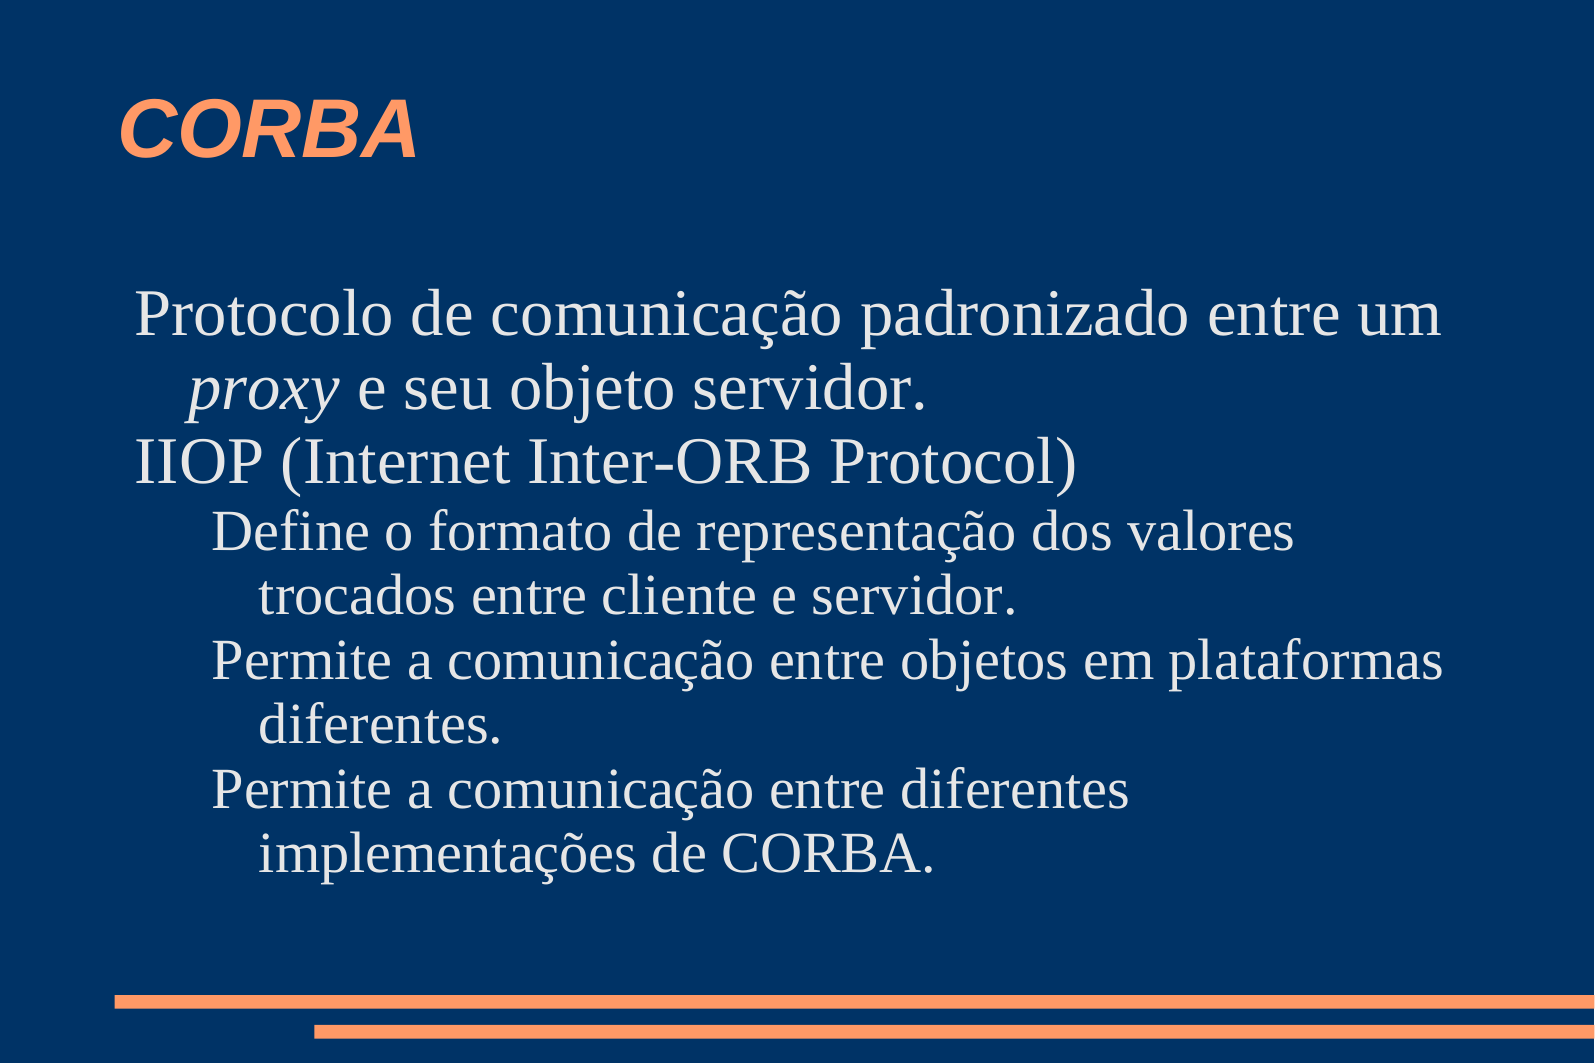

# CORBA
Protocolo de comunicação padronizado entre um proxy e seu objeto servidor.
IIOP (Internet Inter-ORB Protocol)
Define o formato de representação dos valores	trocados entre cliente e servidor.
Permite a comunicação entre objetos em plataformas diferentes.
Permite a comunicação entre diferentes implementações de CORBA.